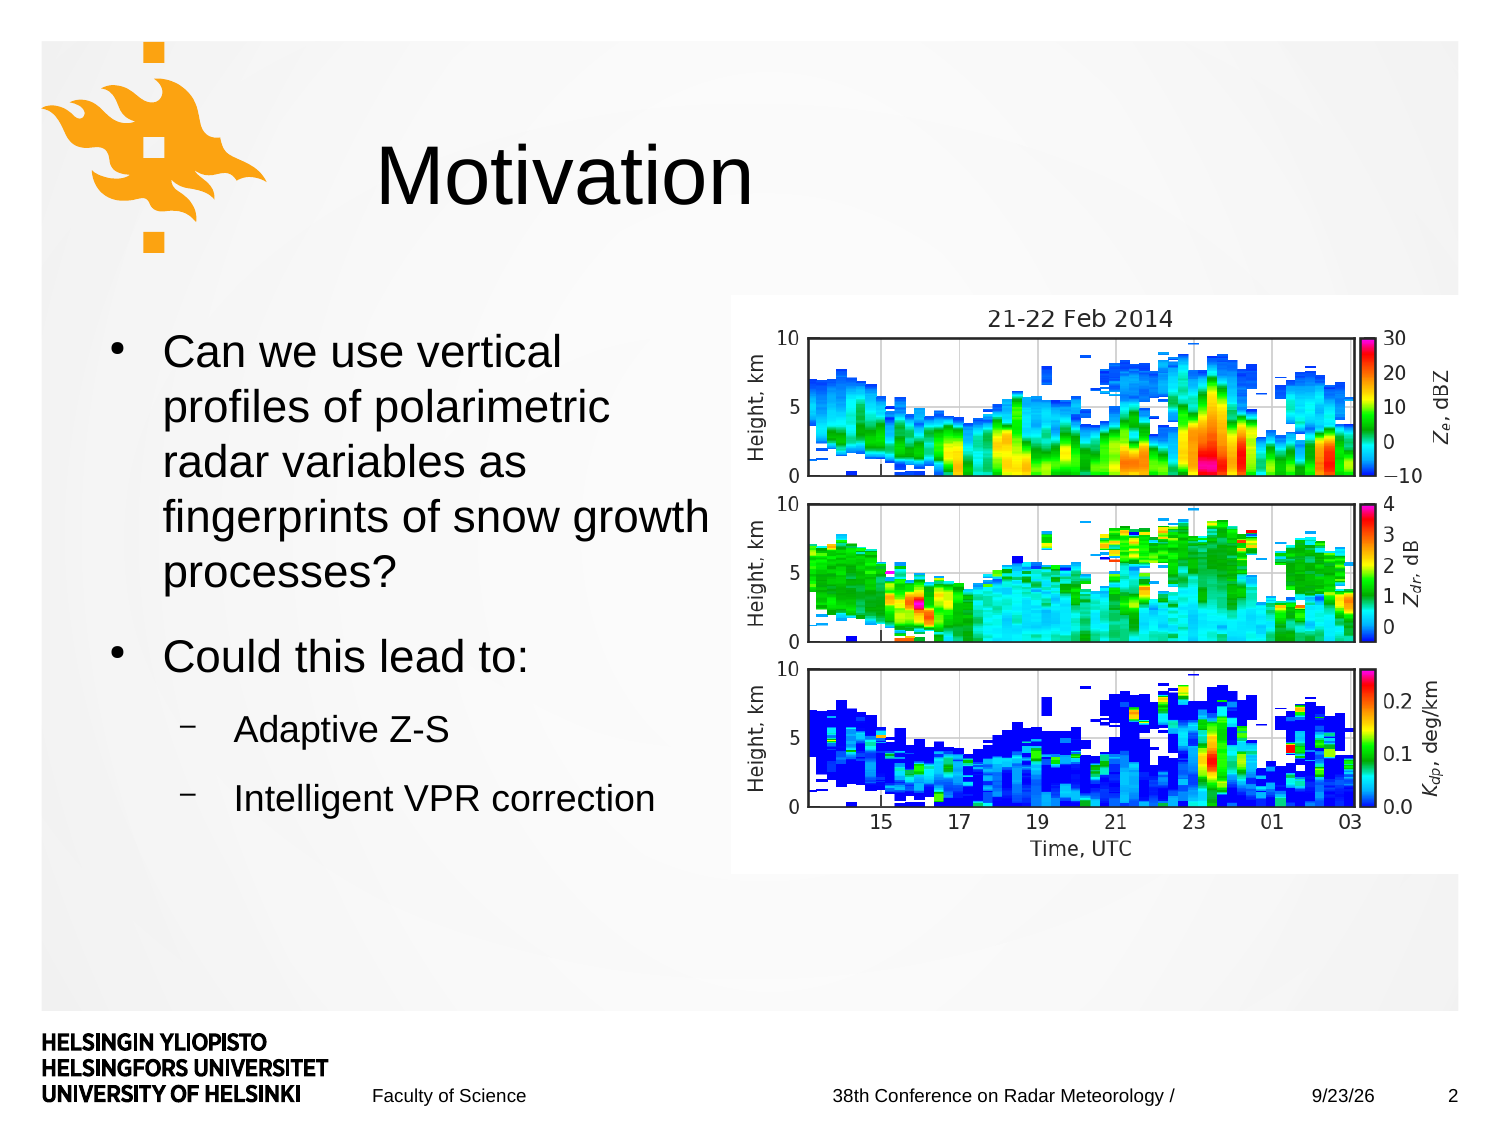

# Motivation
Can we use vertical profiles of polarimetric radar variables as fingerprints of snow growth processes?
Could this lead to:
Adaptive Z-S
Intelligent VPR correction
2
alatunniste